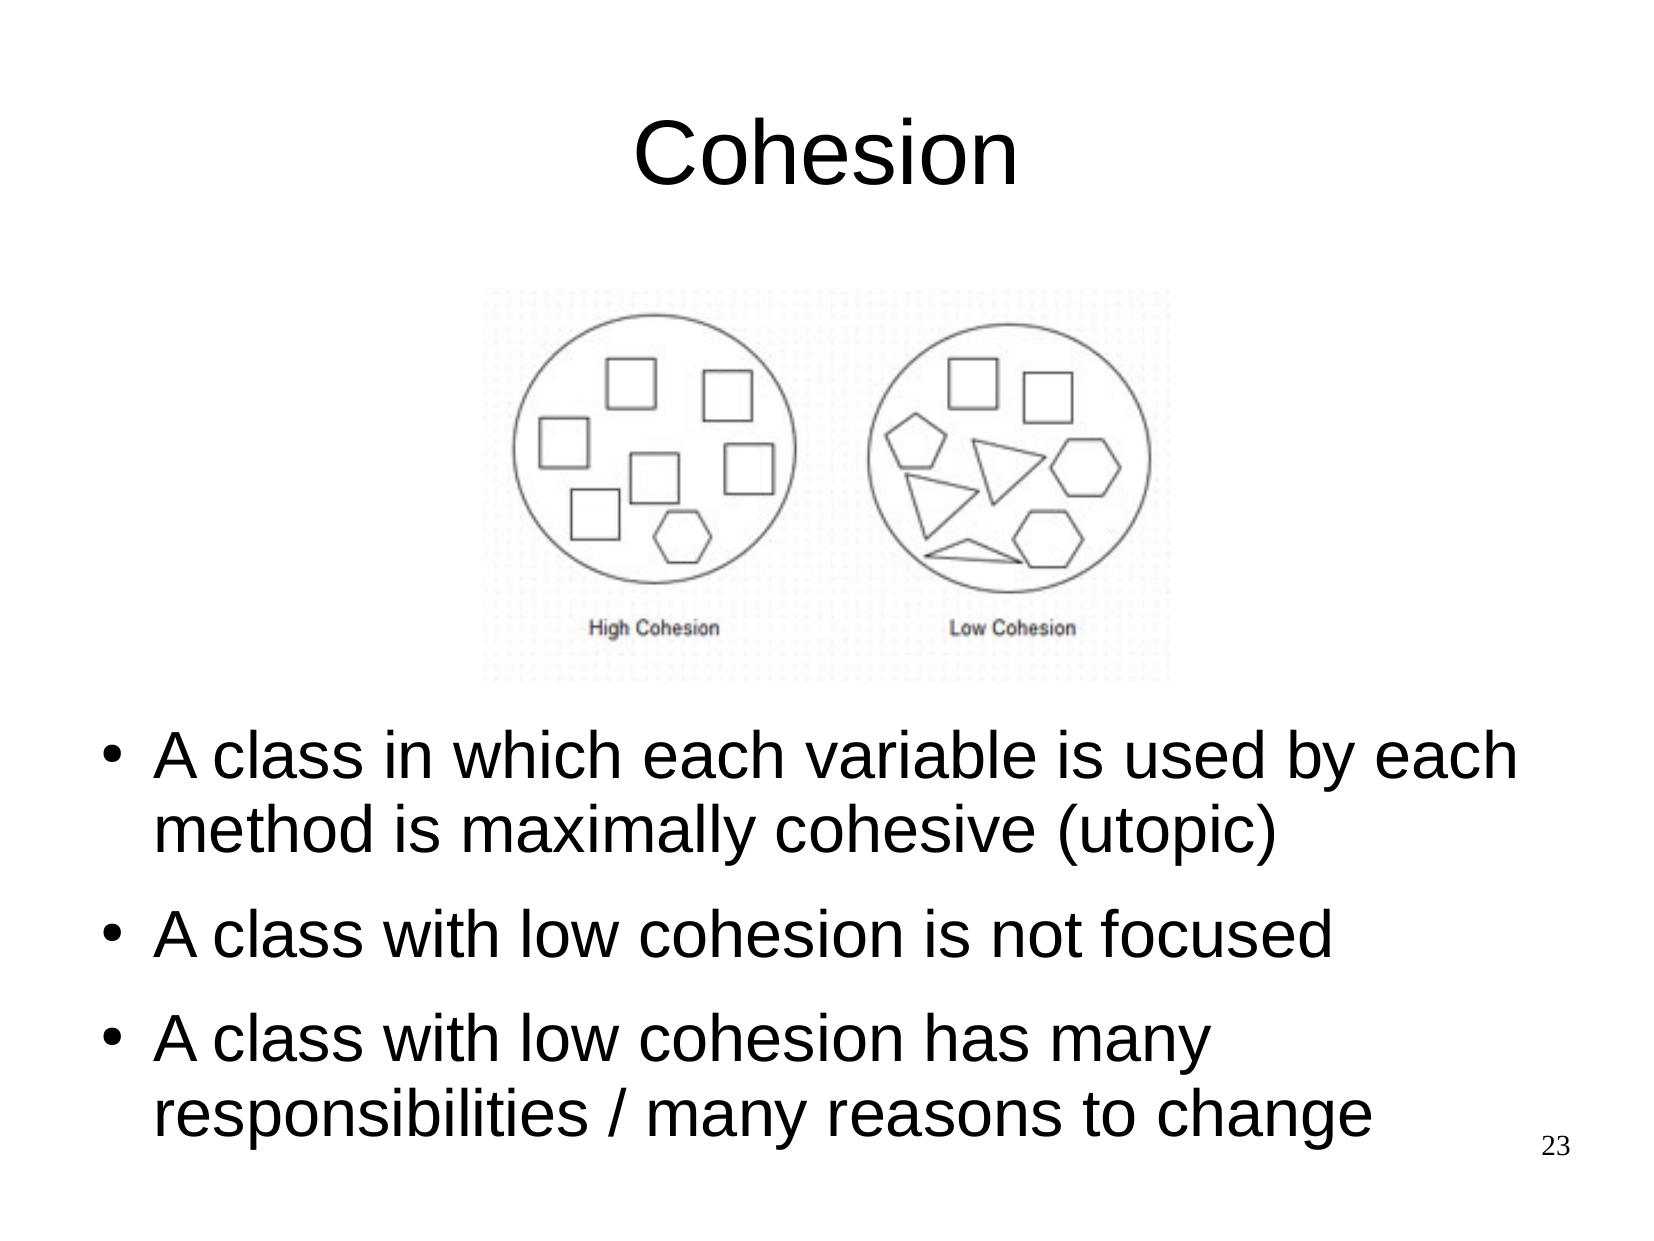

# Cohesion
A class in which each variable is used by each method is maximally cohesive (utopic)
A class with low cohesion is not focused
A class with low cohesion has many responsibilities / many reasons to change
23